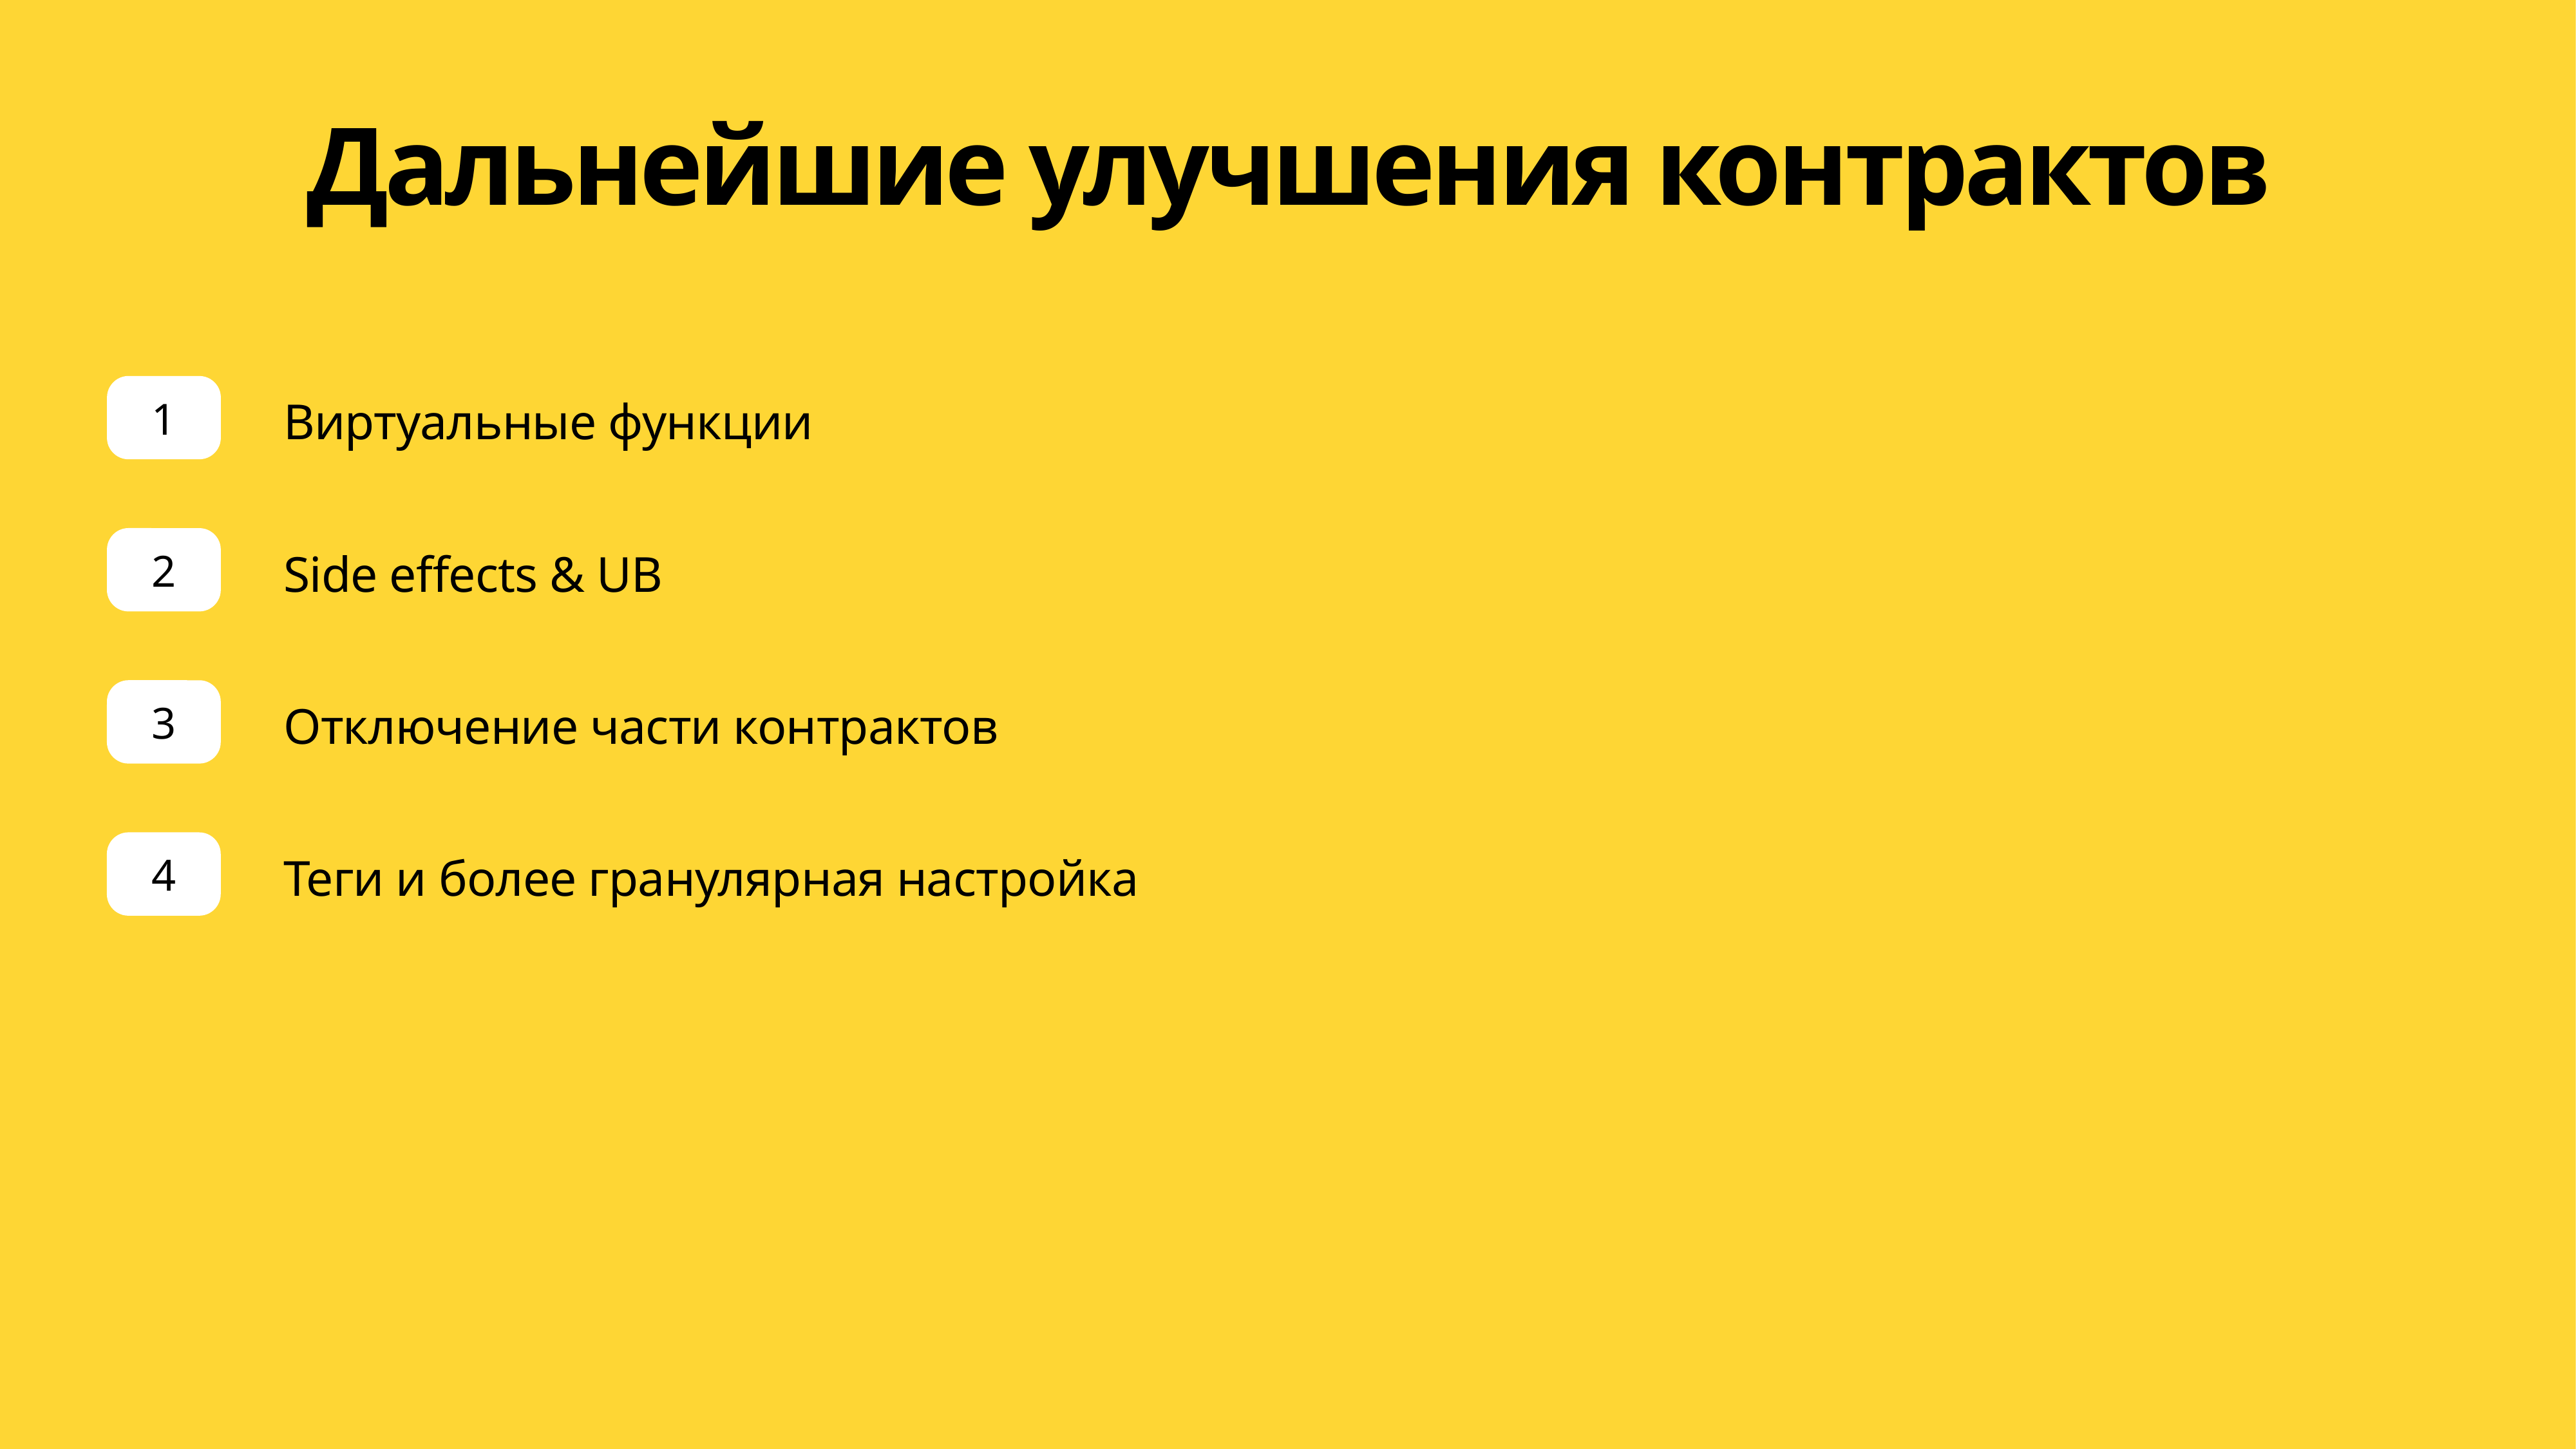

Дальнейшие улучшения контрактов
#
1
Виртуальные функции
2
Side effects & UB
3
Отключение части контрактов
4
Теги и более гранулярная настройка